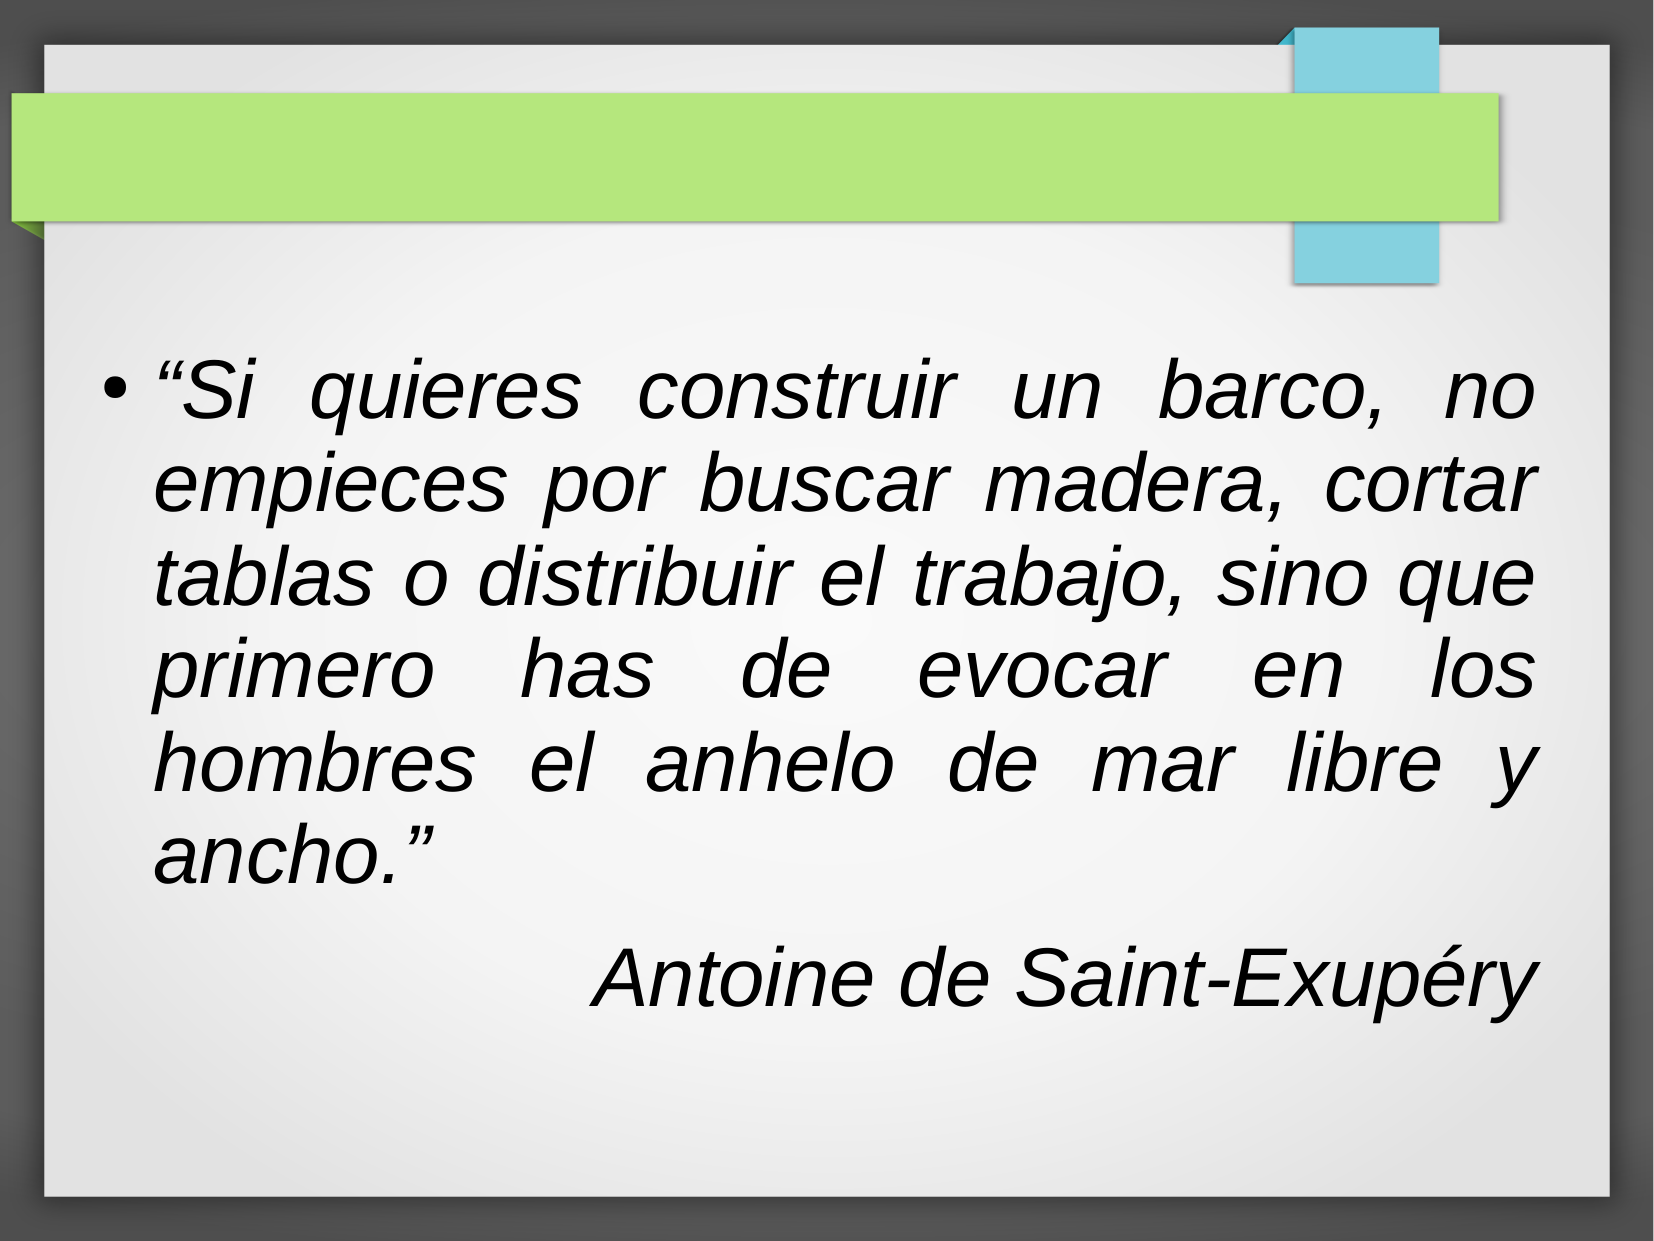

# “Si quieres construir un barco, no empieces por buscar madera, cortar tablas o distribuir el trabajo, sino que primero has de evocar en los hombres el anhelo de mar libre y ancho.”
Antoine de Saint-Exupéry